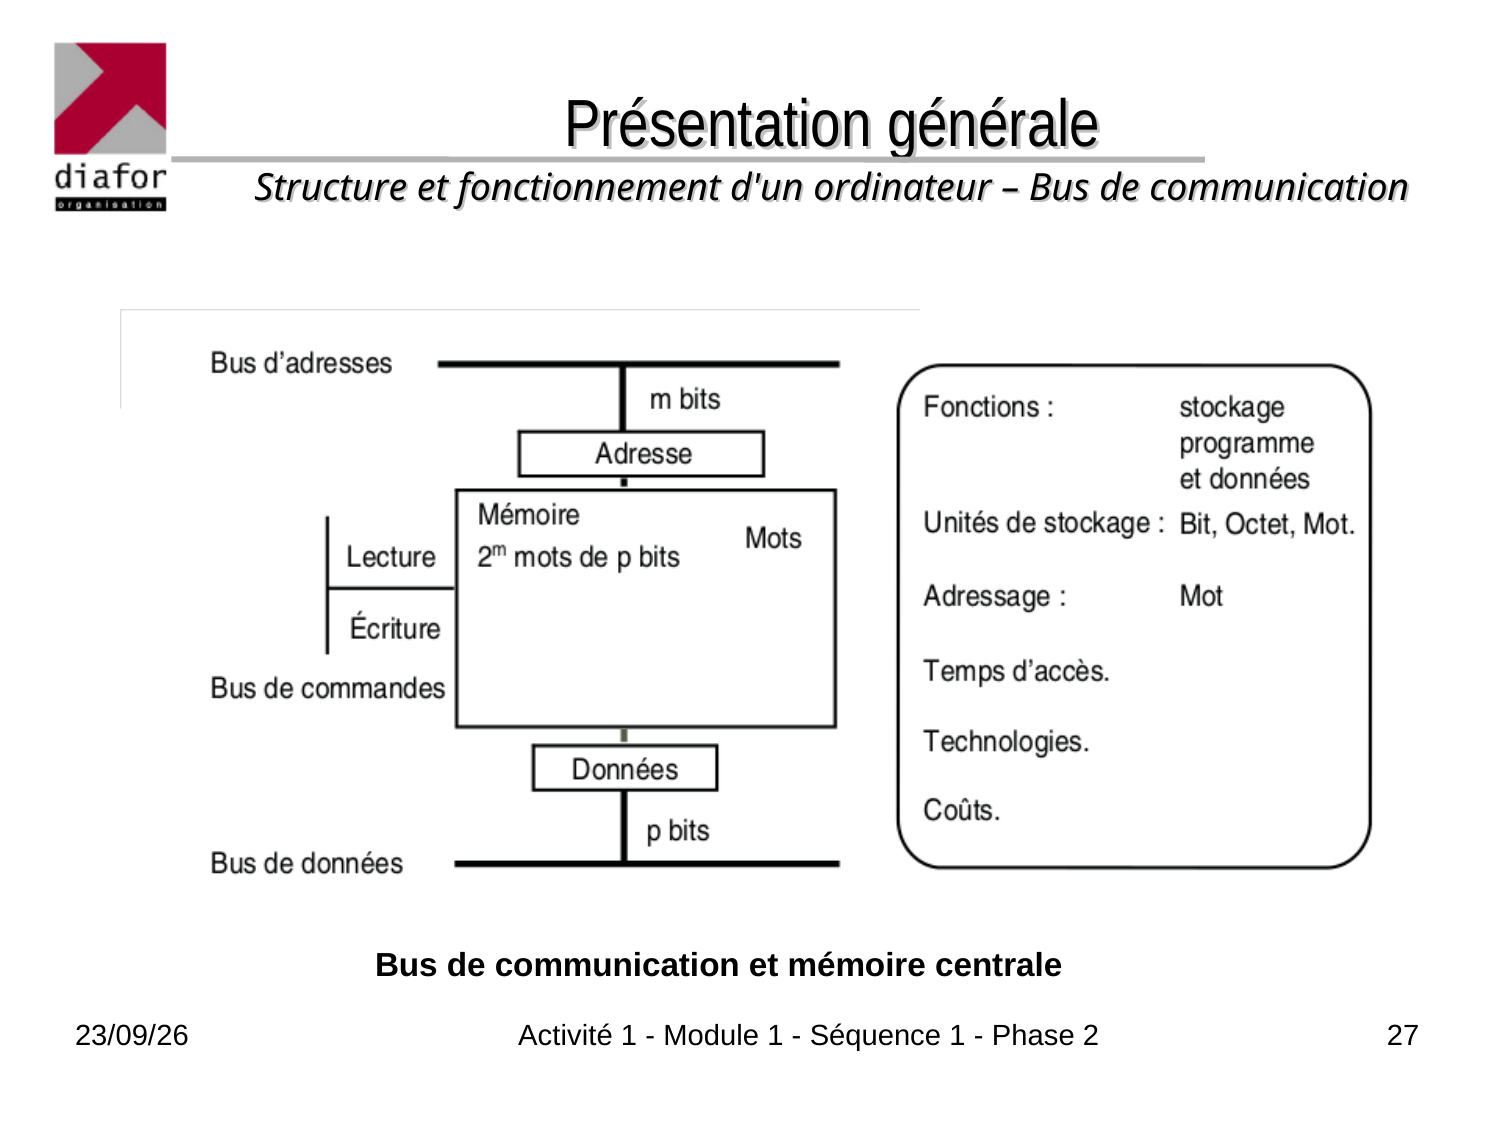

# Présentation générale Structure et fonctionnement d'un ordinateur – Bus de communication
Bus de communication et mémoire centrale
Activité 1 - Module 1 - Séquence 1 - Phase 2
27